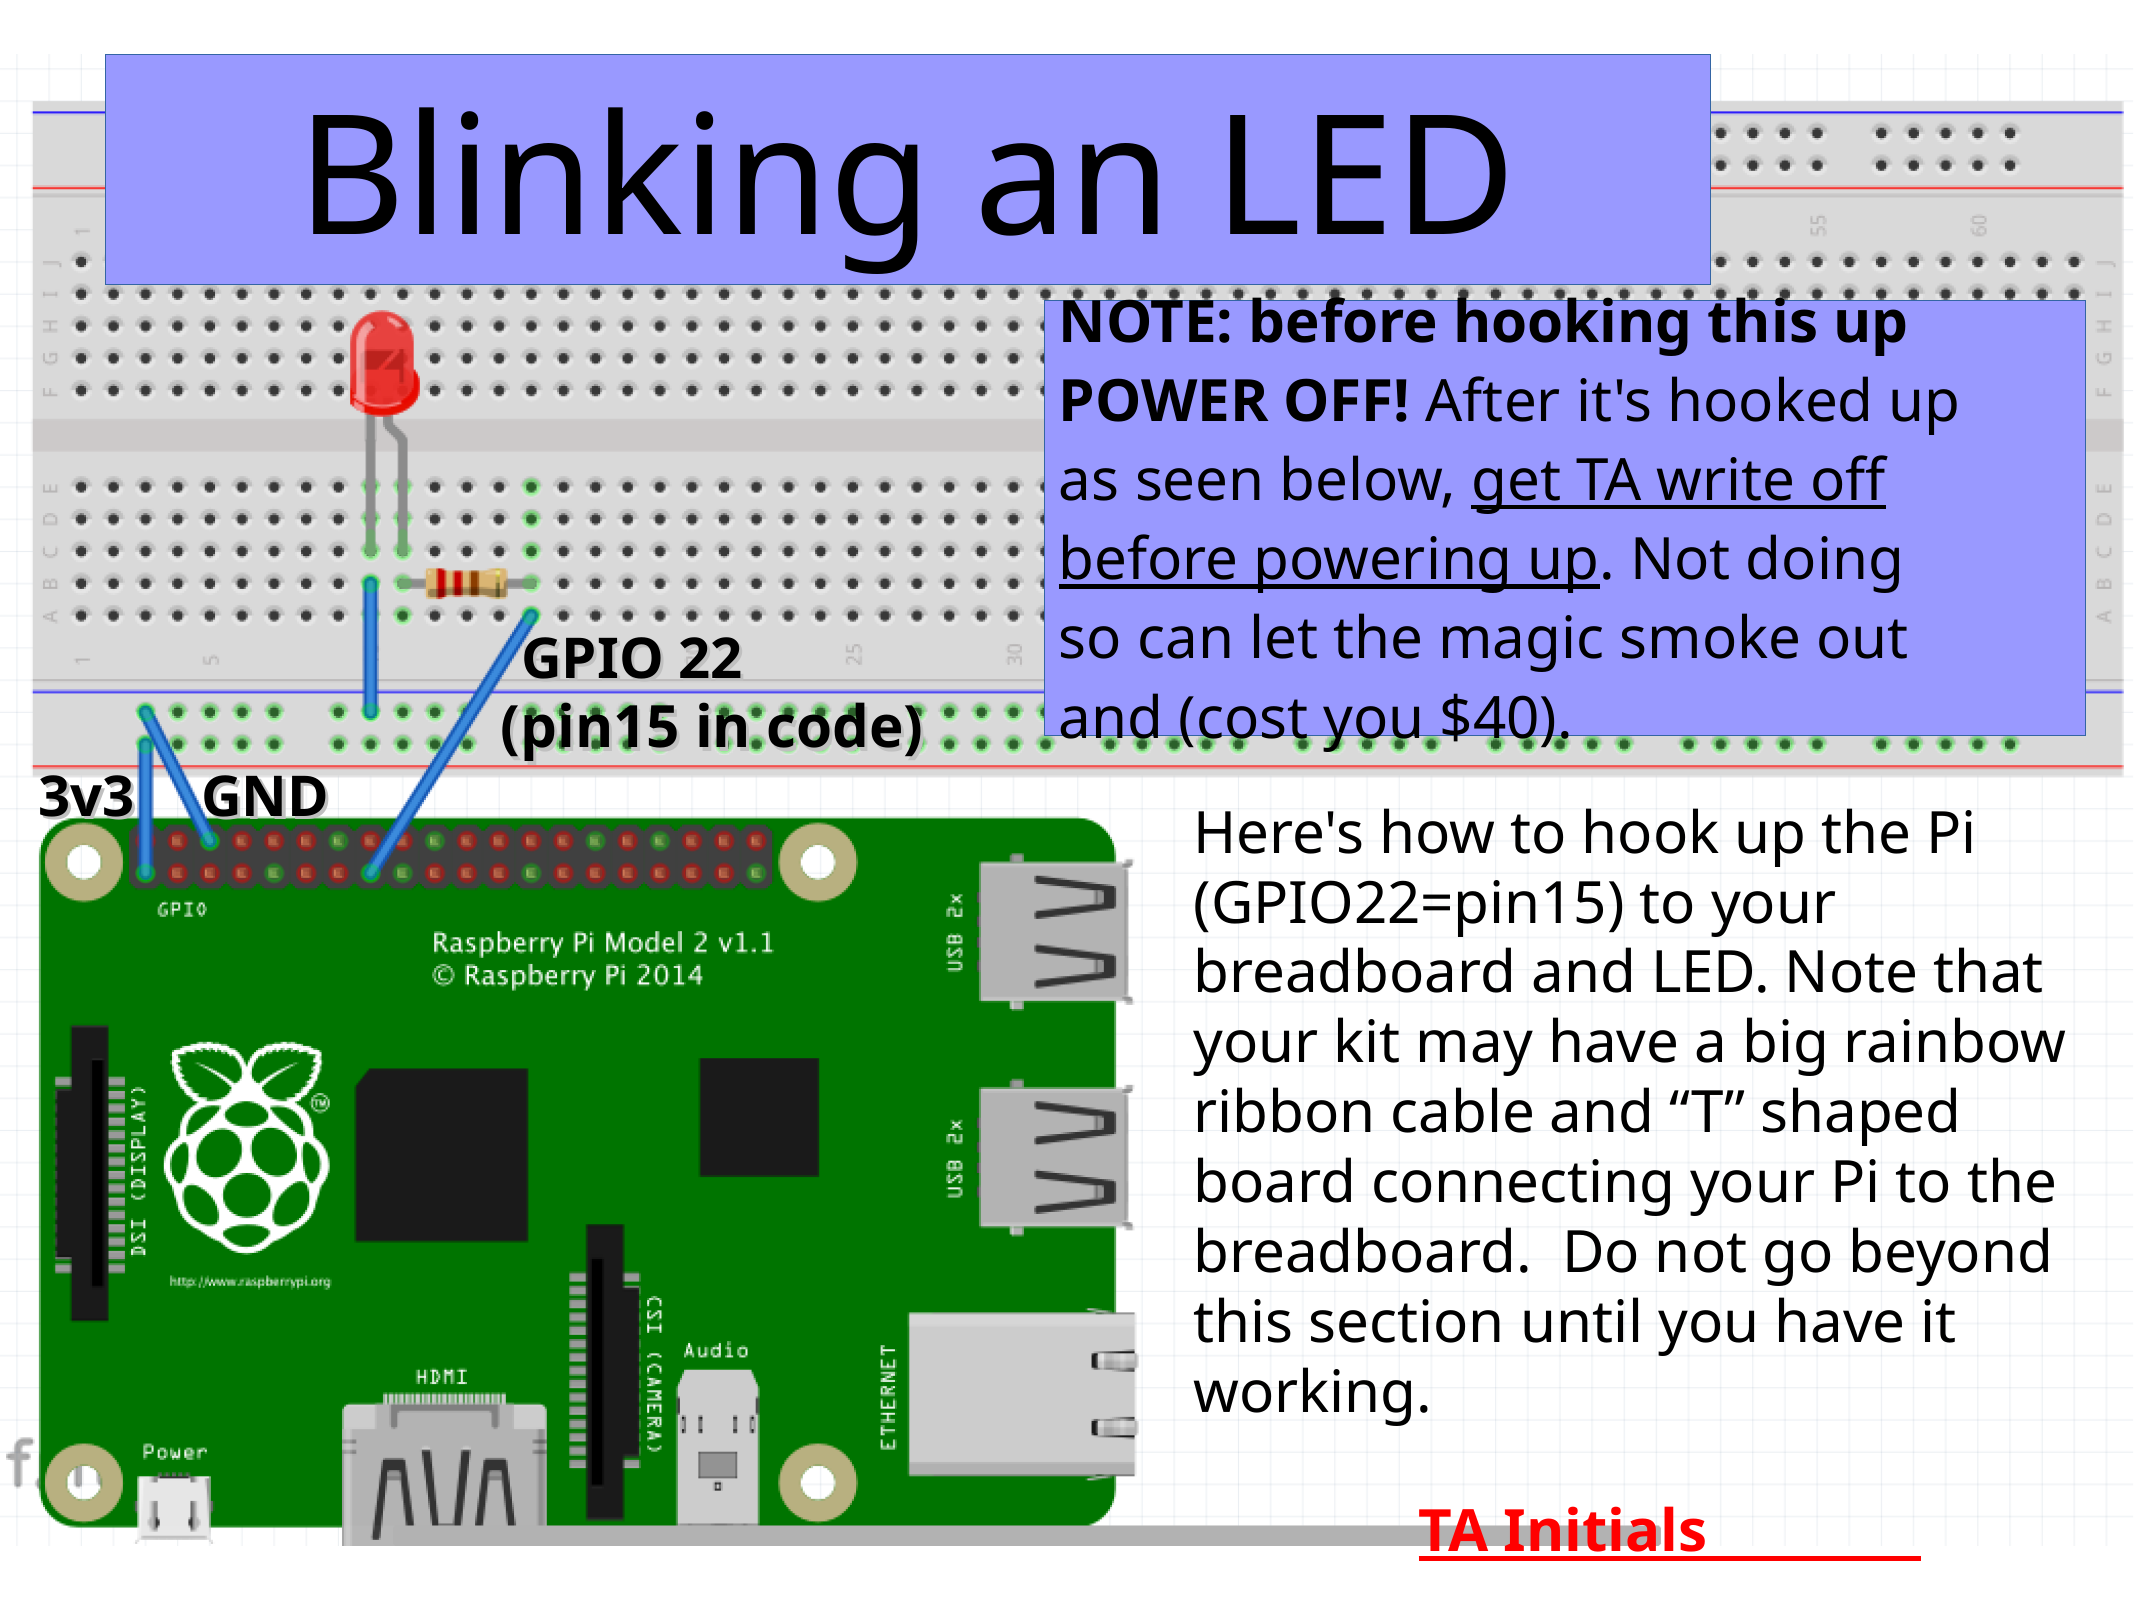

#
Blinking an LED
NOTE: before hooking this up
POWER OFF! After it's hooked up
as seen below, get TA write off
before powering up. Not doing
so can let the magic smoke out
and (cost you $40).
GPIO 22
(pin15 in code)
3v3
GND
Here's how to hook up the Pi (GPIO22=pin15) to your breadboard and LED. Note that your kit may have a big rainbow ribbon cable and “T” shaped board connecting your Pi to the breadboard. Do not go beyond this section until you have it working.
			TA Initials